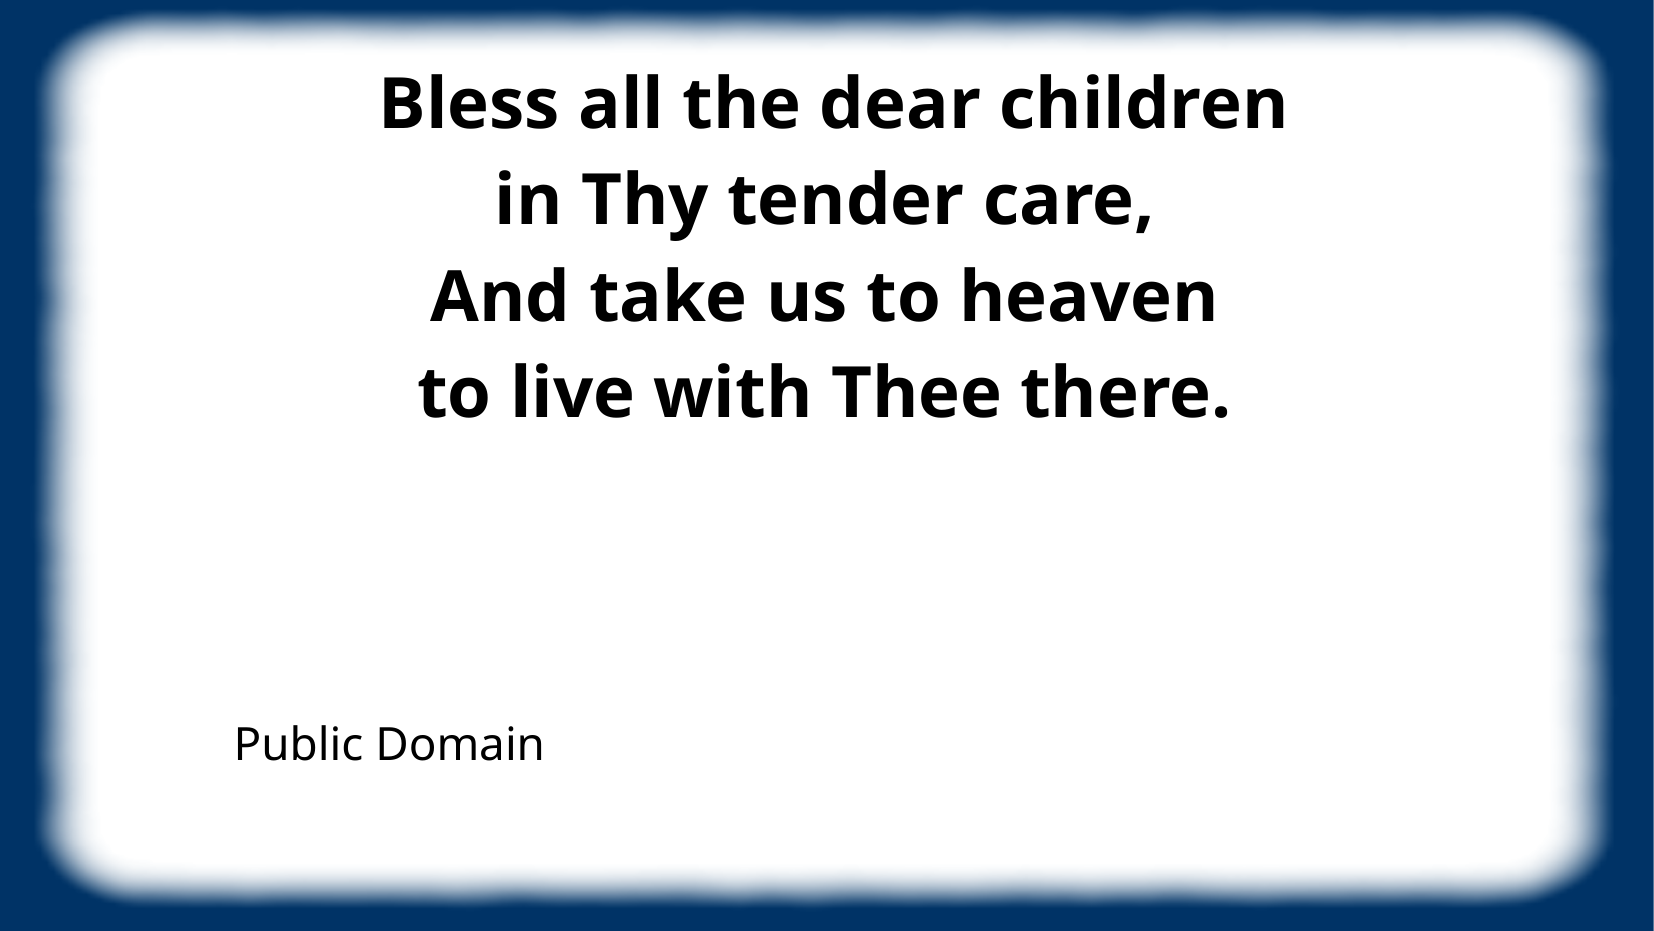

Bless all the dear children
in Thy tender care,
And take us to heaven
to live with Thee there.
 Public Domain